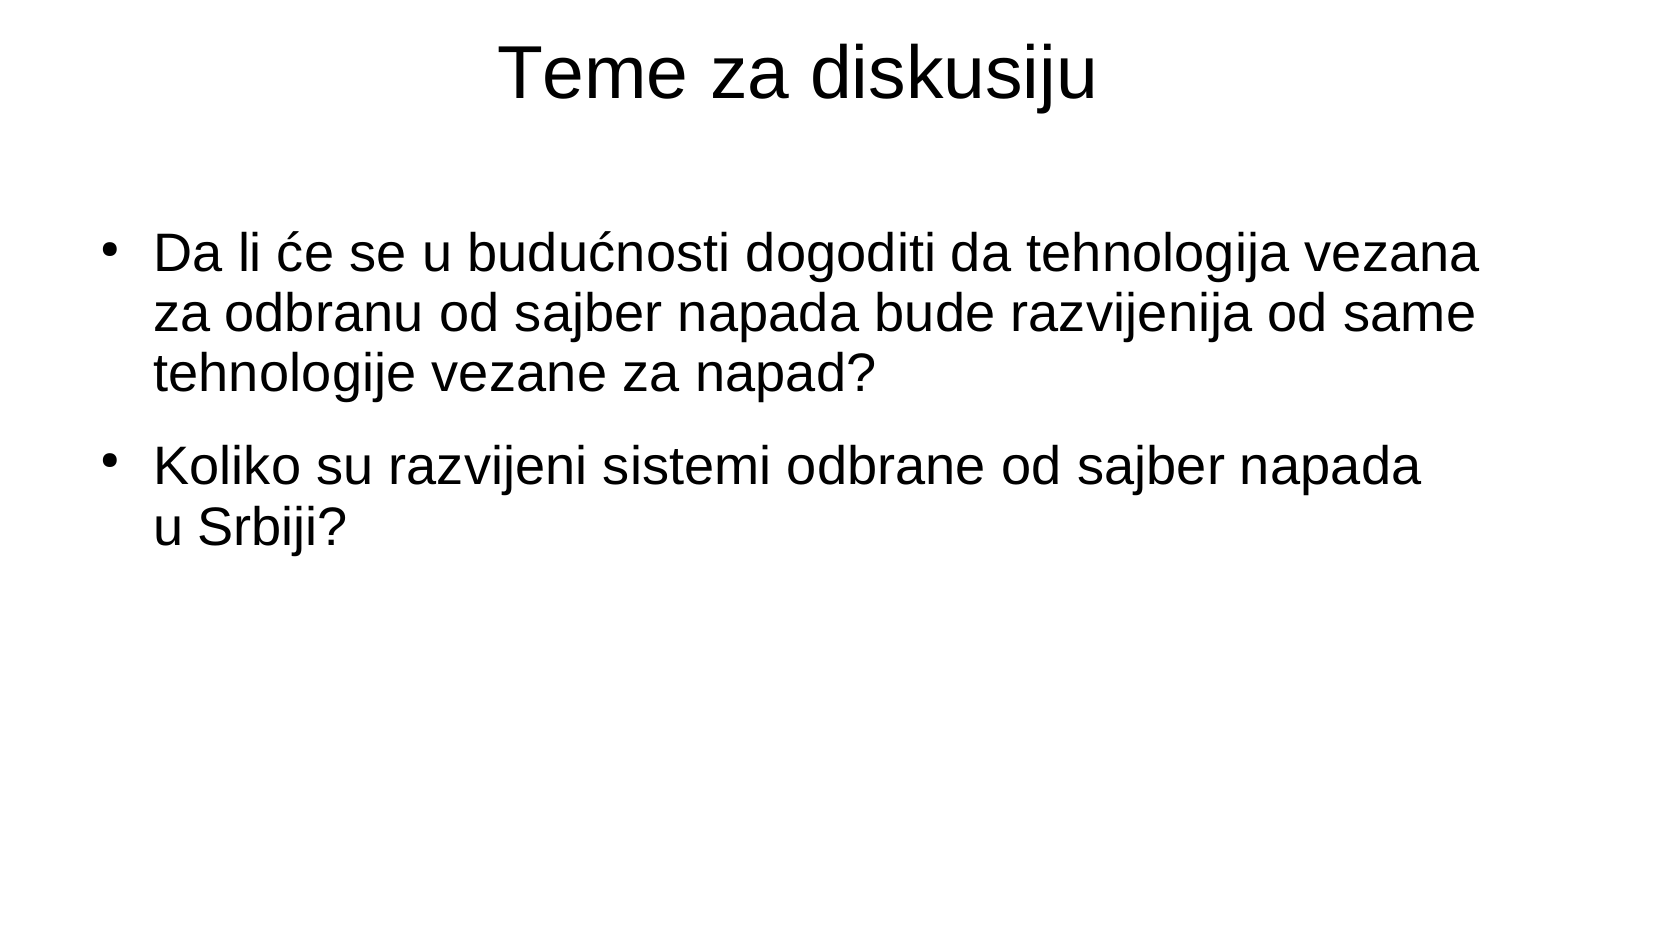

Teme za diskusiju
Da li će se u budućnosti dogoditi da tehnologija vezana za odbranu od sajber napada bude razvijenija od same tehnologije vezane za napad?
Koliko su razvijeni sistemi odbrane od sajber napada u Srbiji?
●
●